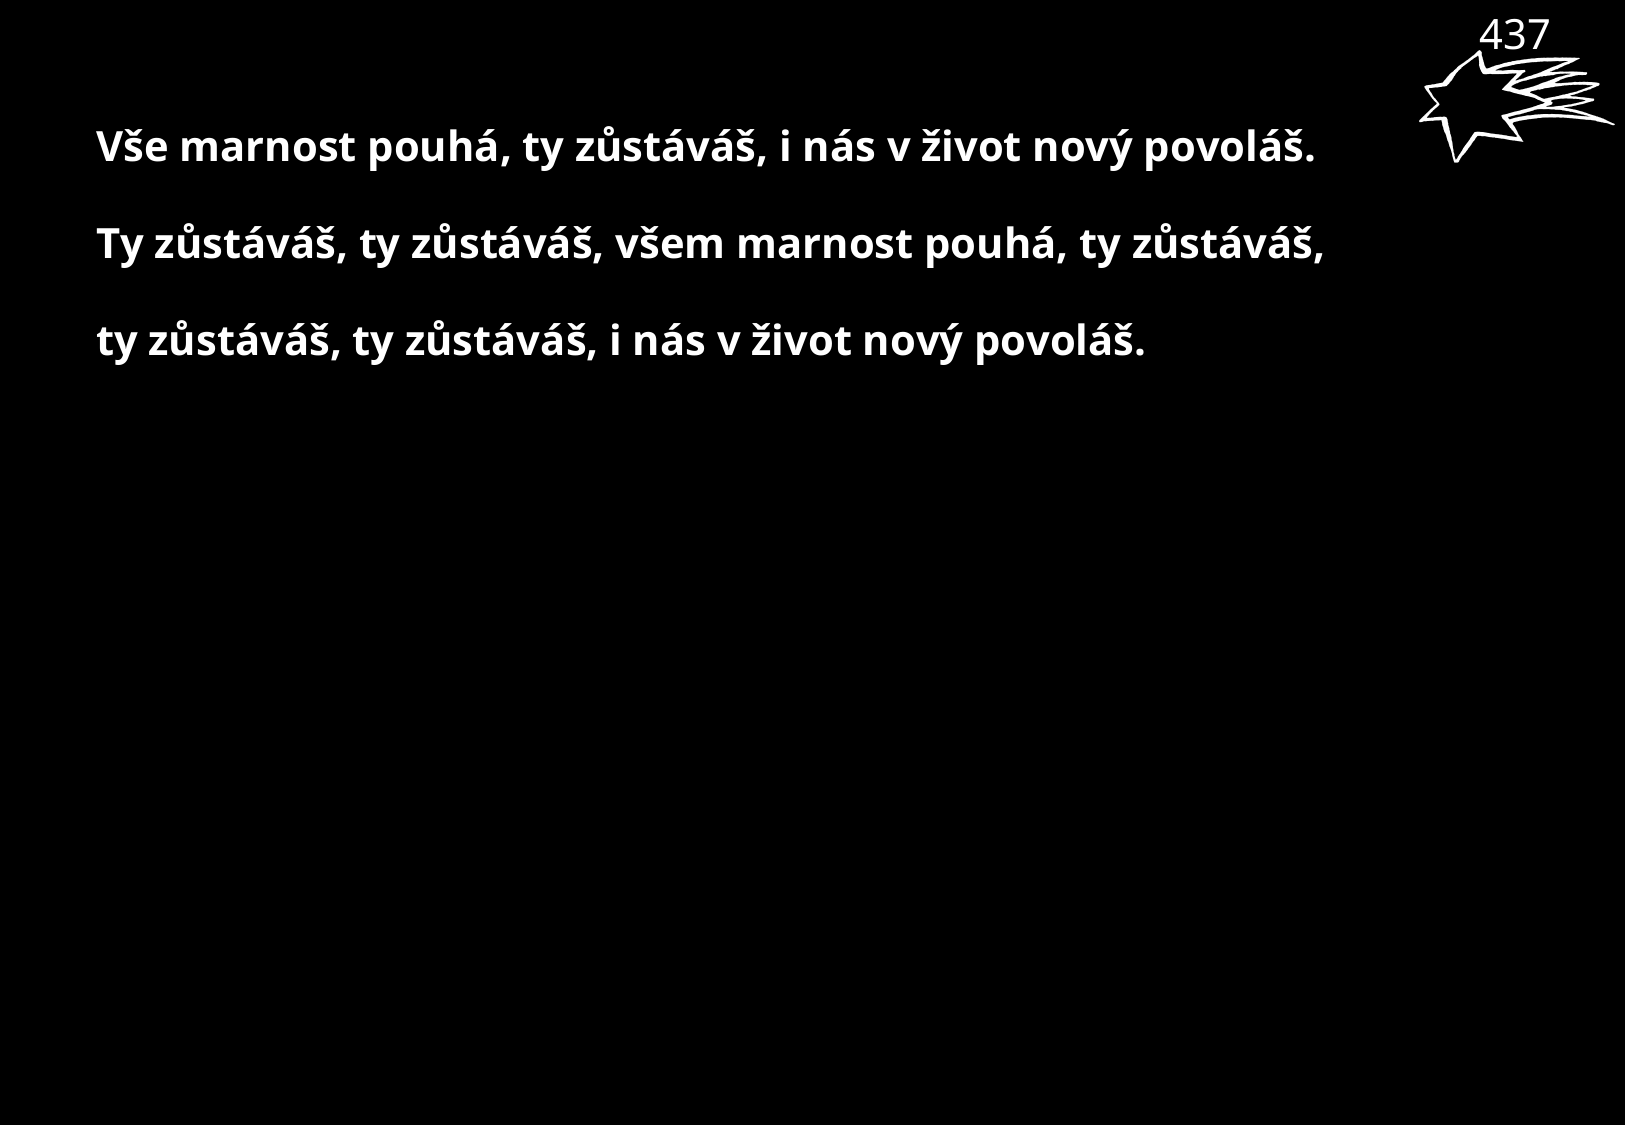

437
# Vše marnost pouhá, ty zůstáváš, i nás v život nový povoláš.
Ty zůstáváš, ty zůstáváš, všem marnost pouhá, ty zůstáváš,
ty zůstáváš, ty zůstáváš, i nás v život nový povoláš.